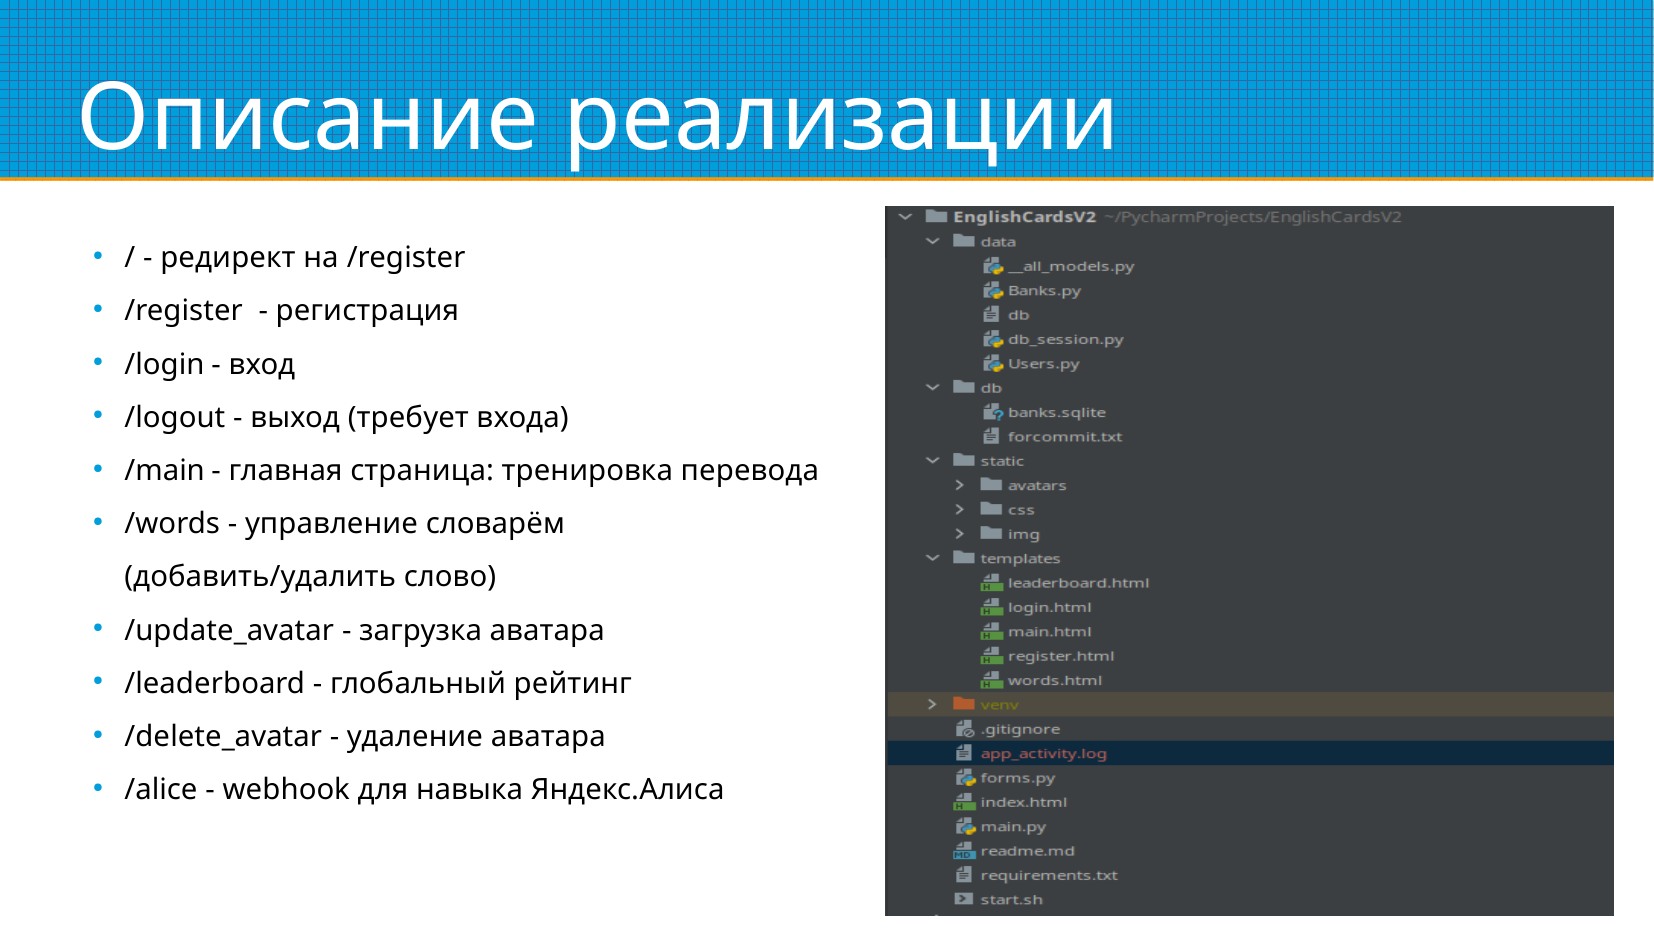

# Описание реализации
/ - редирект на /register
/register - регистрация
/login	- вход
/logout - выход (требует входа)
/main	- главная страница: тренировка перевода
/words - управление словарём
(добавить/удалить слово)
/update_avatar	- загрузка аватара
/leaderboard - глобальный рейтинг
/delete_avatar - удаление аватара
/alice - webhook для навыка Яндекс.Алиса